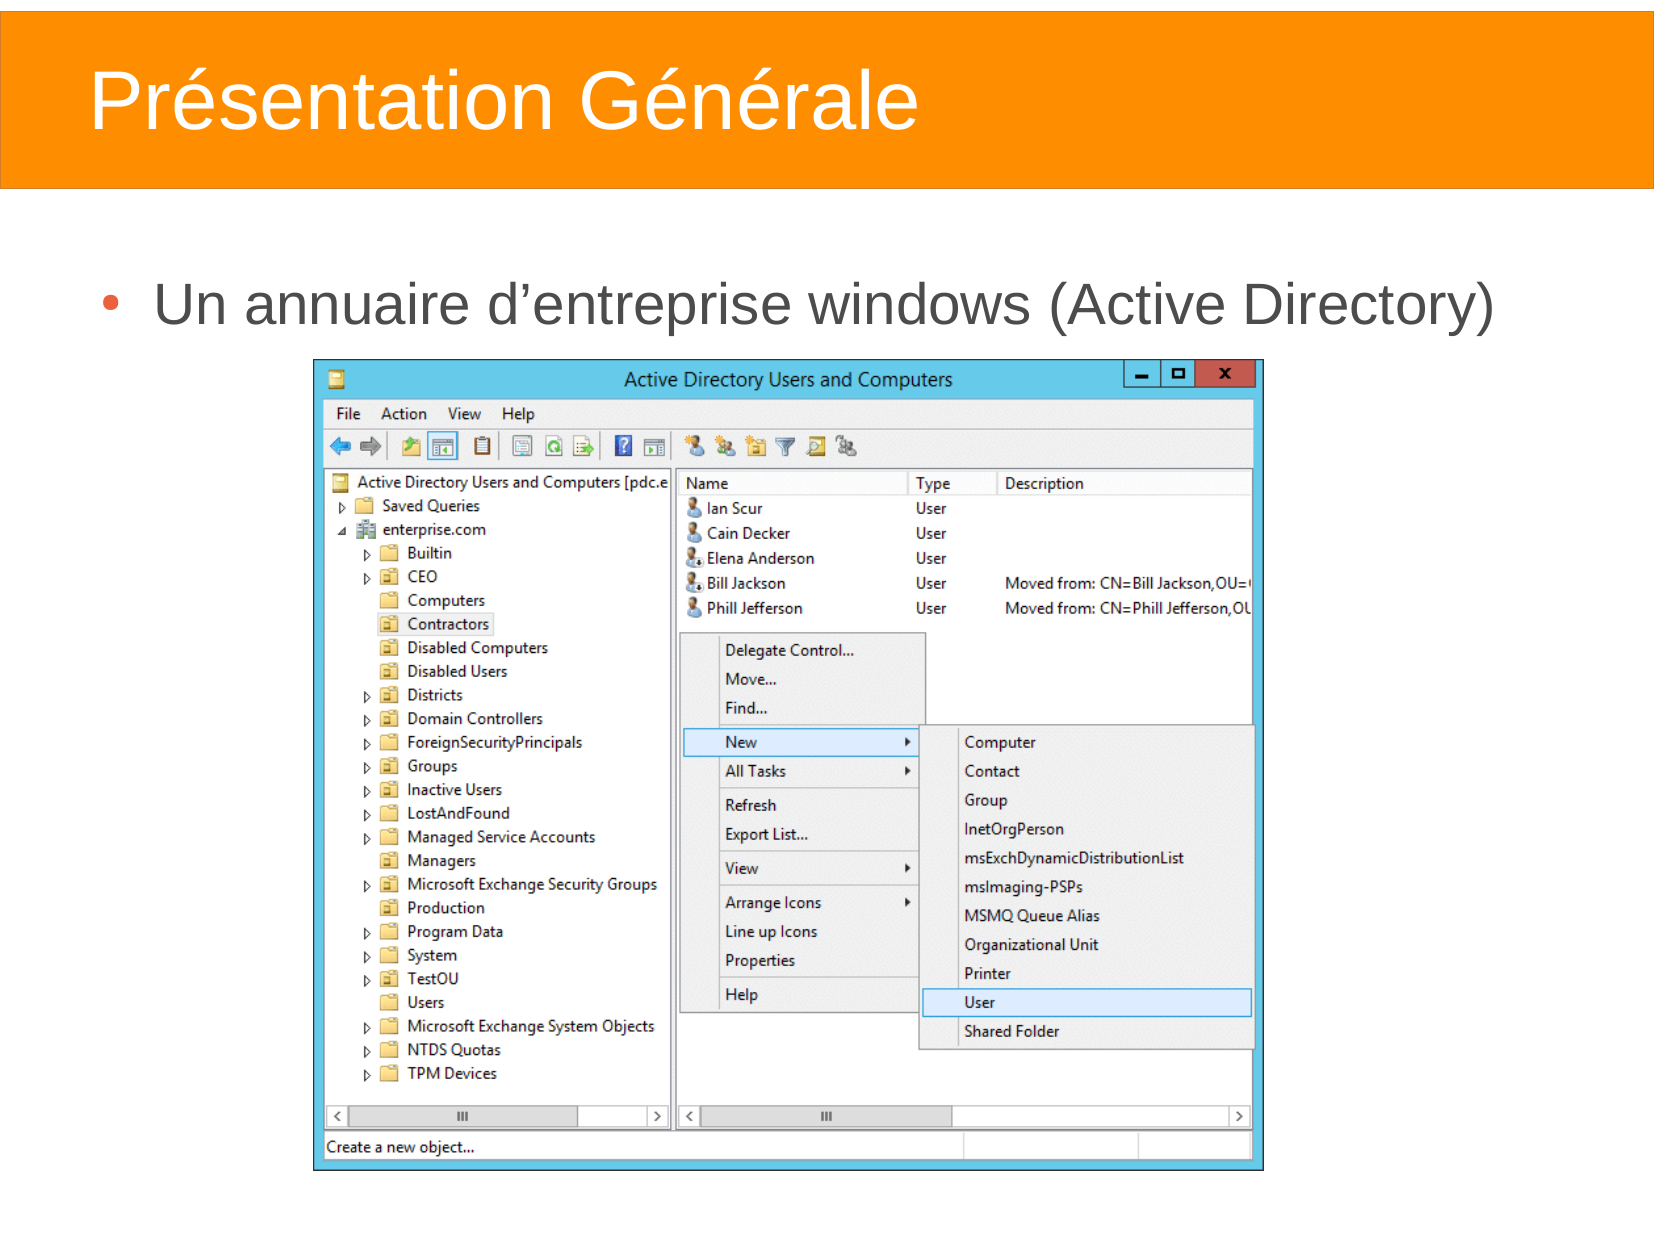

Présentation Générale
# Un annuaire d’entreprise windows (Active Directory)